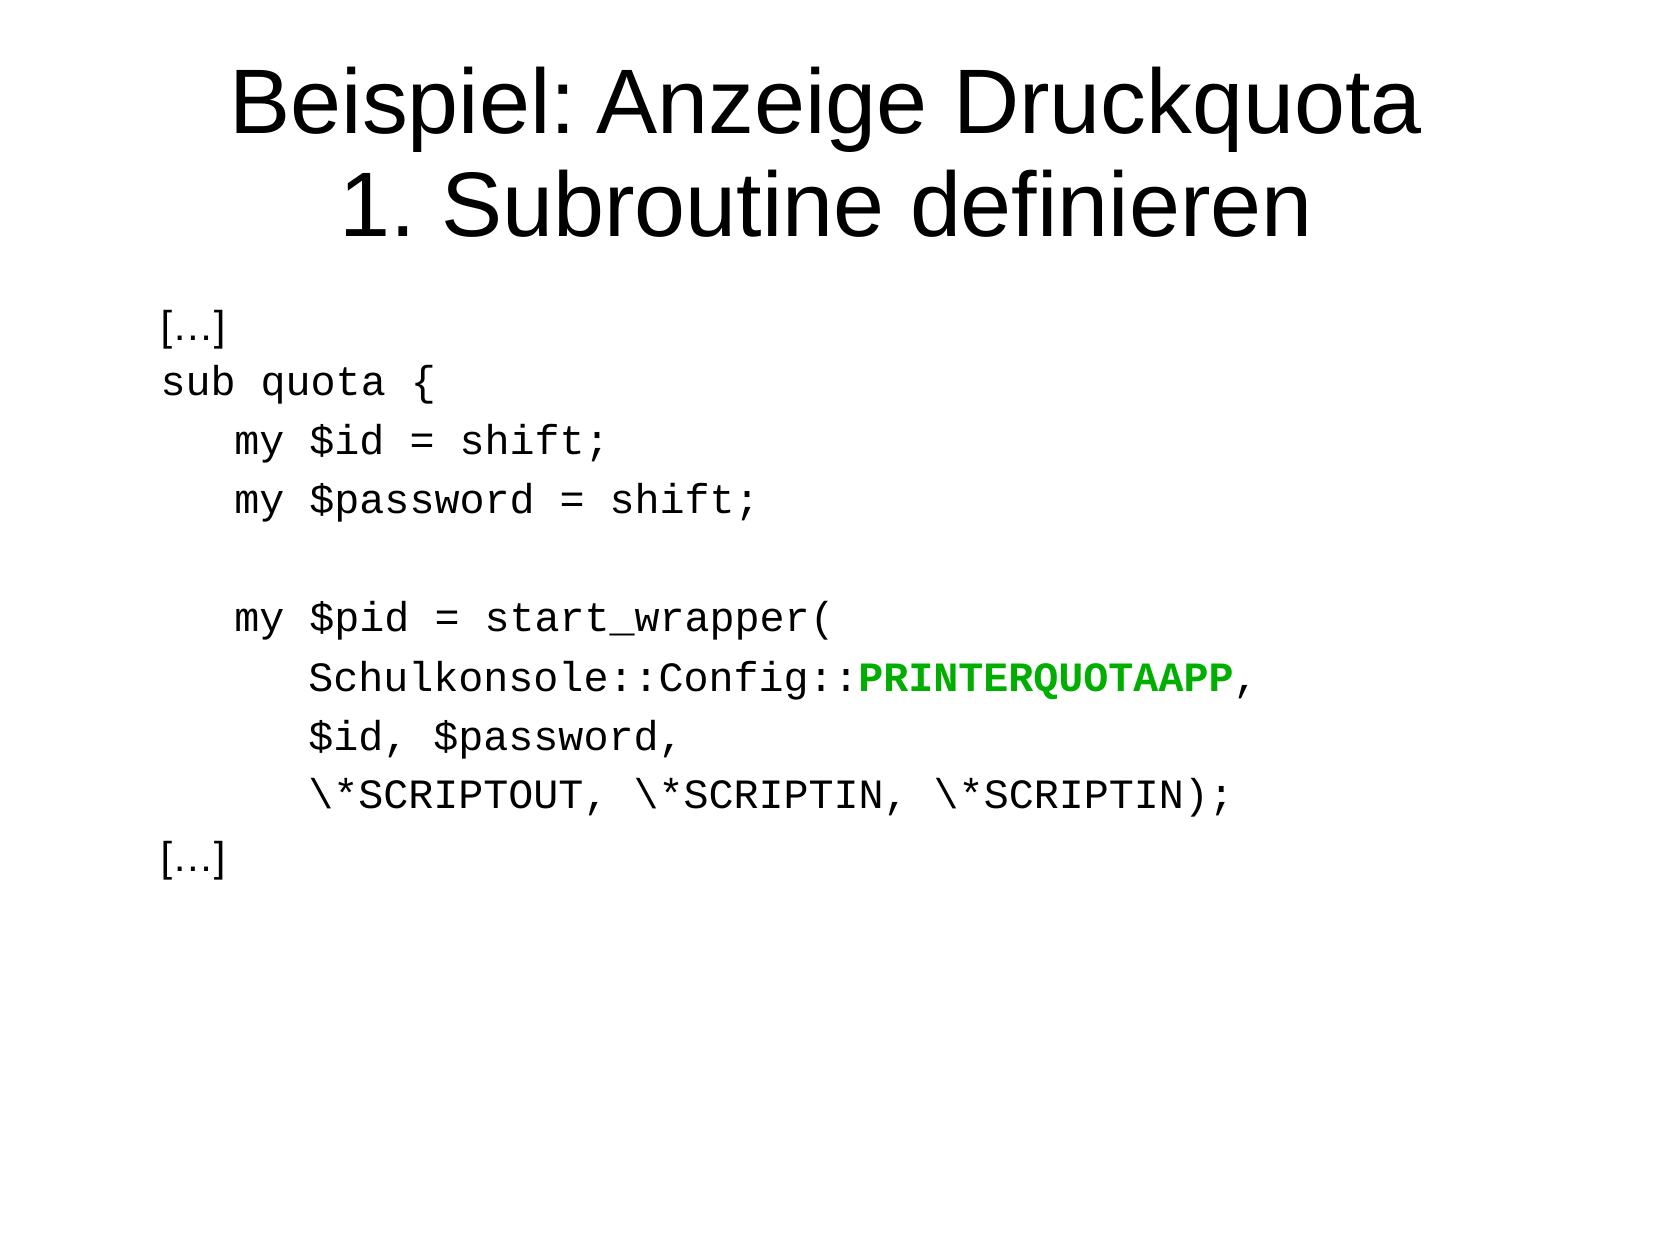

# Beispiel: Anzeige Druckquota 1. Subroutine definieren
[…]
sub quota {
	my $id = shift;
	my $password = shift;
	my $pid = start_wrapper(
		Schulkonsole::Config::PRINTERQUOTAAPP,
		$id, $password,
		\*SCRIPTOUT, \*SCRIPTIN, \*SCRIPTIN);
[…]